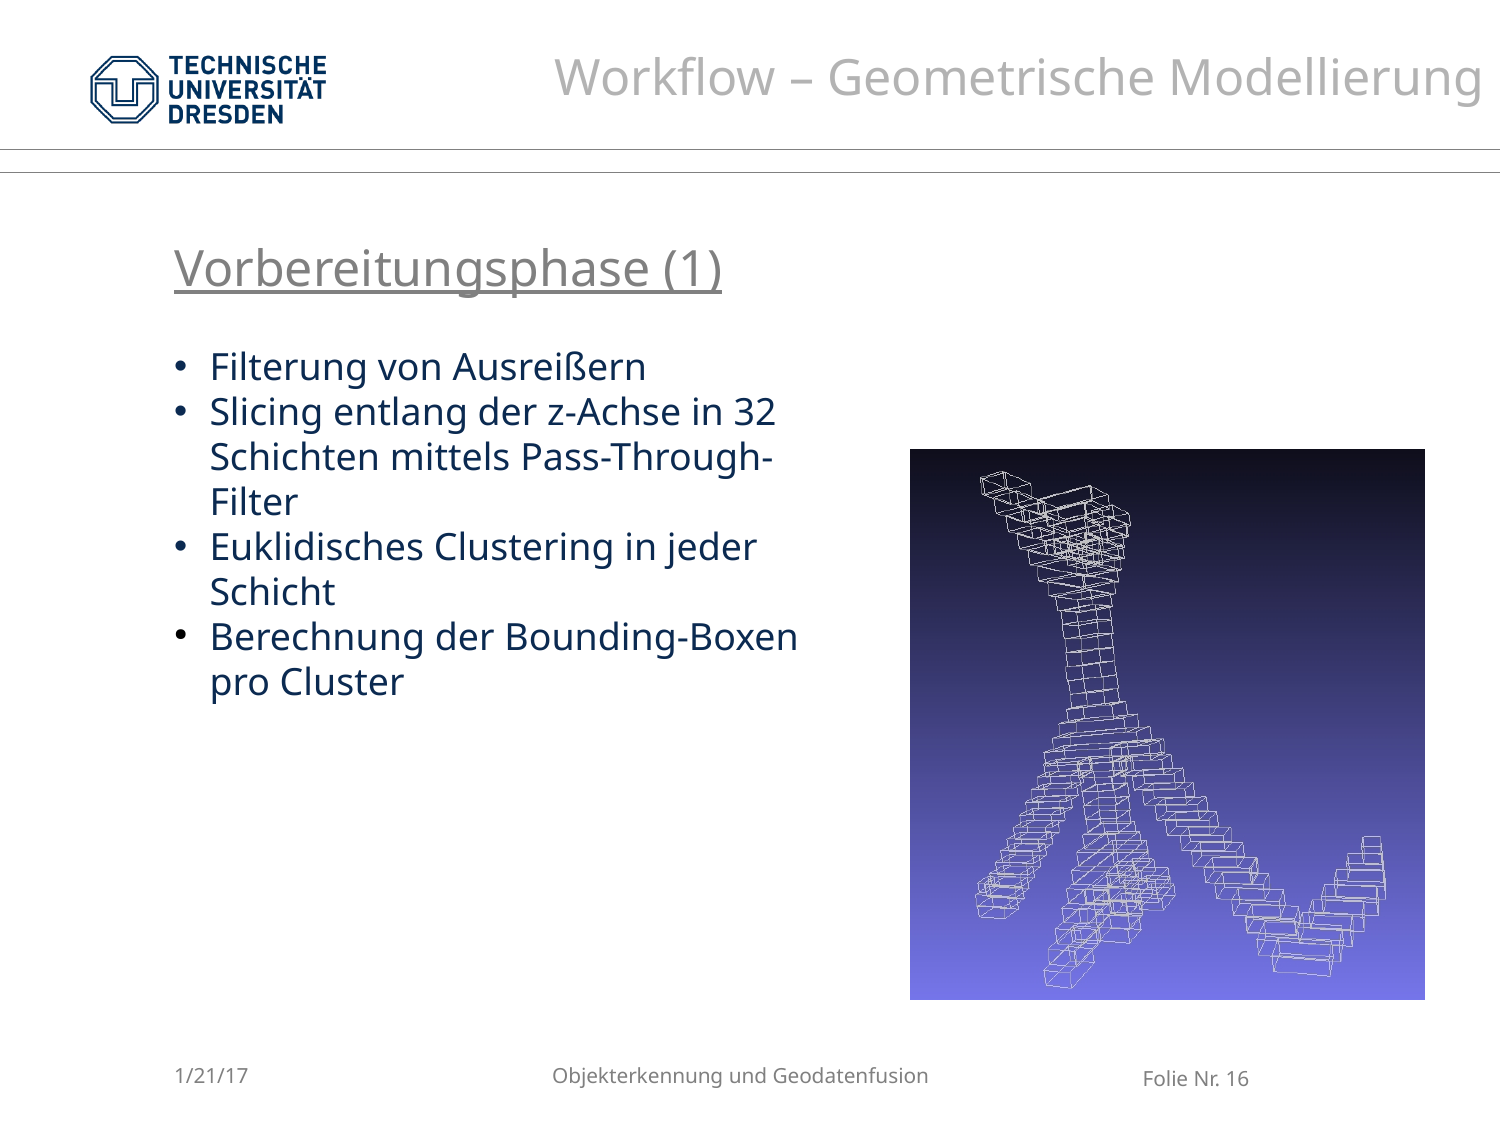

Workflow – Geometrische Modellierung
Vorbereitungsphase (1)
Filterung von Ausreißern
Slicing entlang der z-Achse in 32 Schichten mittels Pass-Through-Filter
Euklidisches Clustering in jeder Schicht
Berechnung der Bounding-Boxen pro Cluster
1/21/17